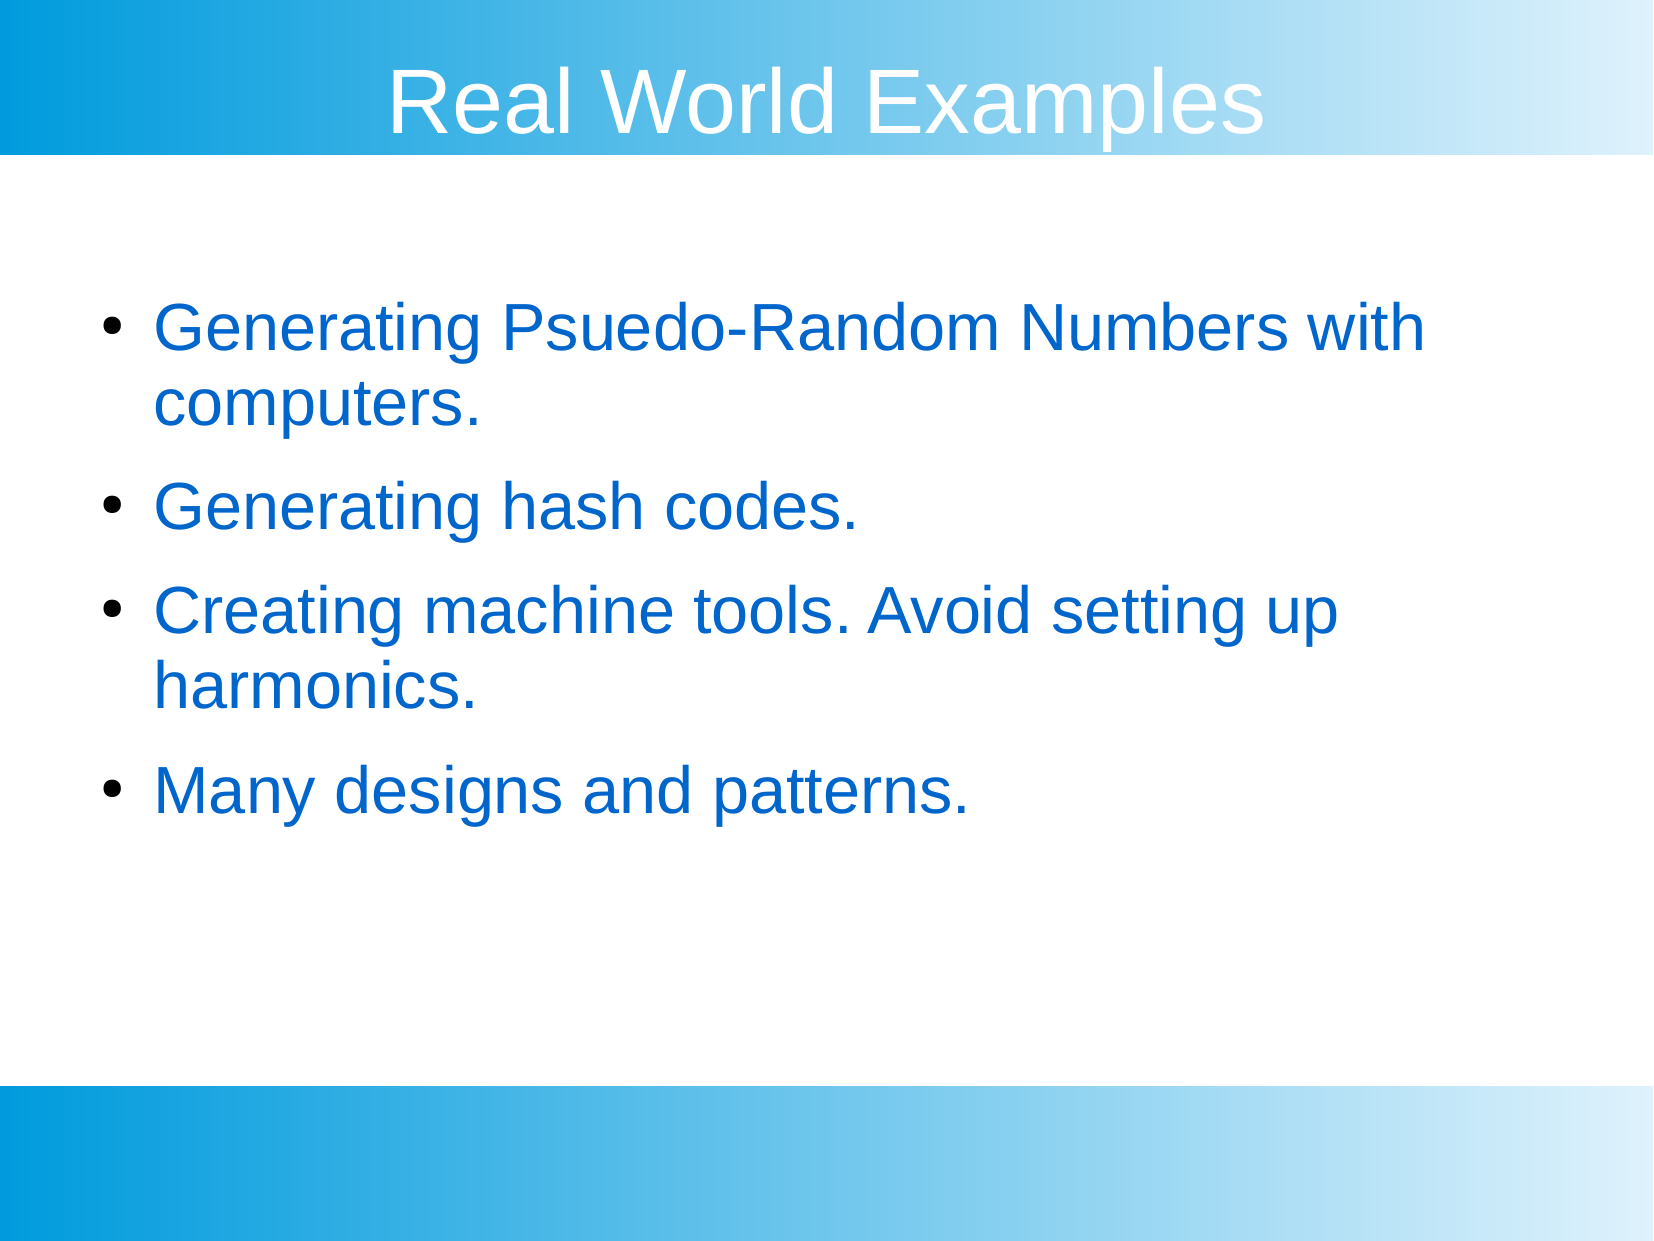

# Real World Examples
Generating Psuedo-Random Numbers with computers.
Generating hash codes.
Creating machine tools. Avoid setting up harmonics.
Many designs and patterns.